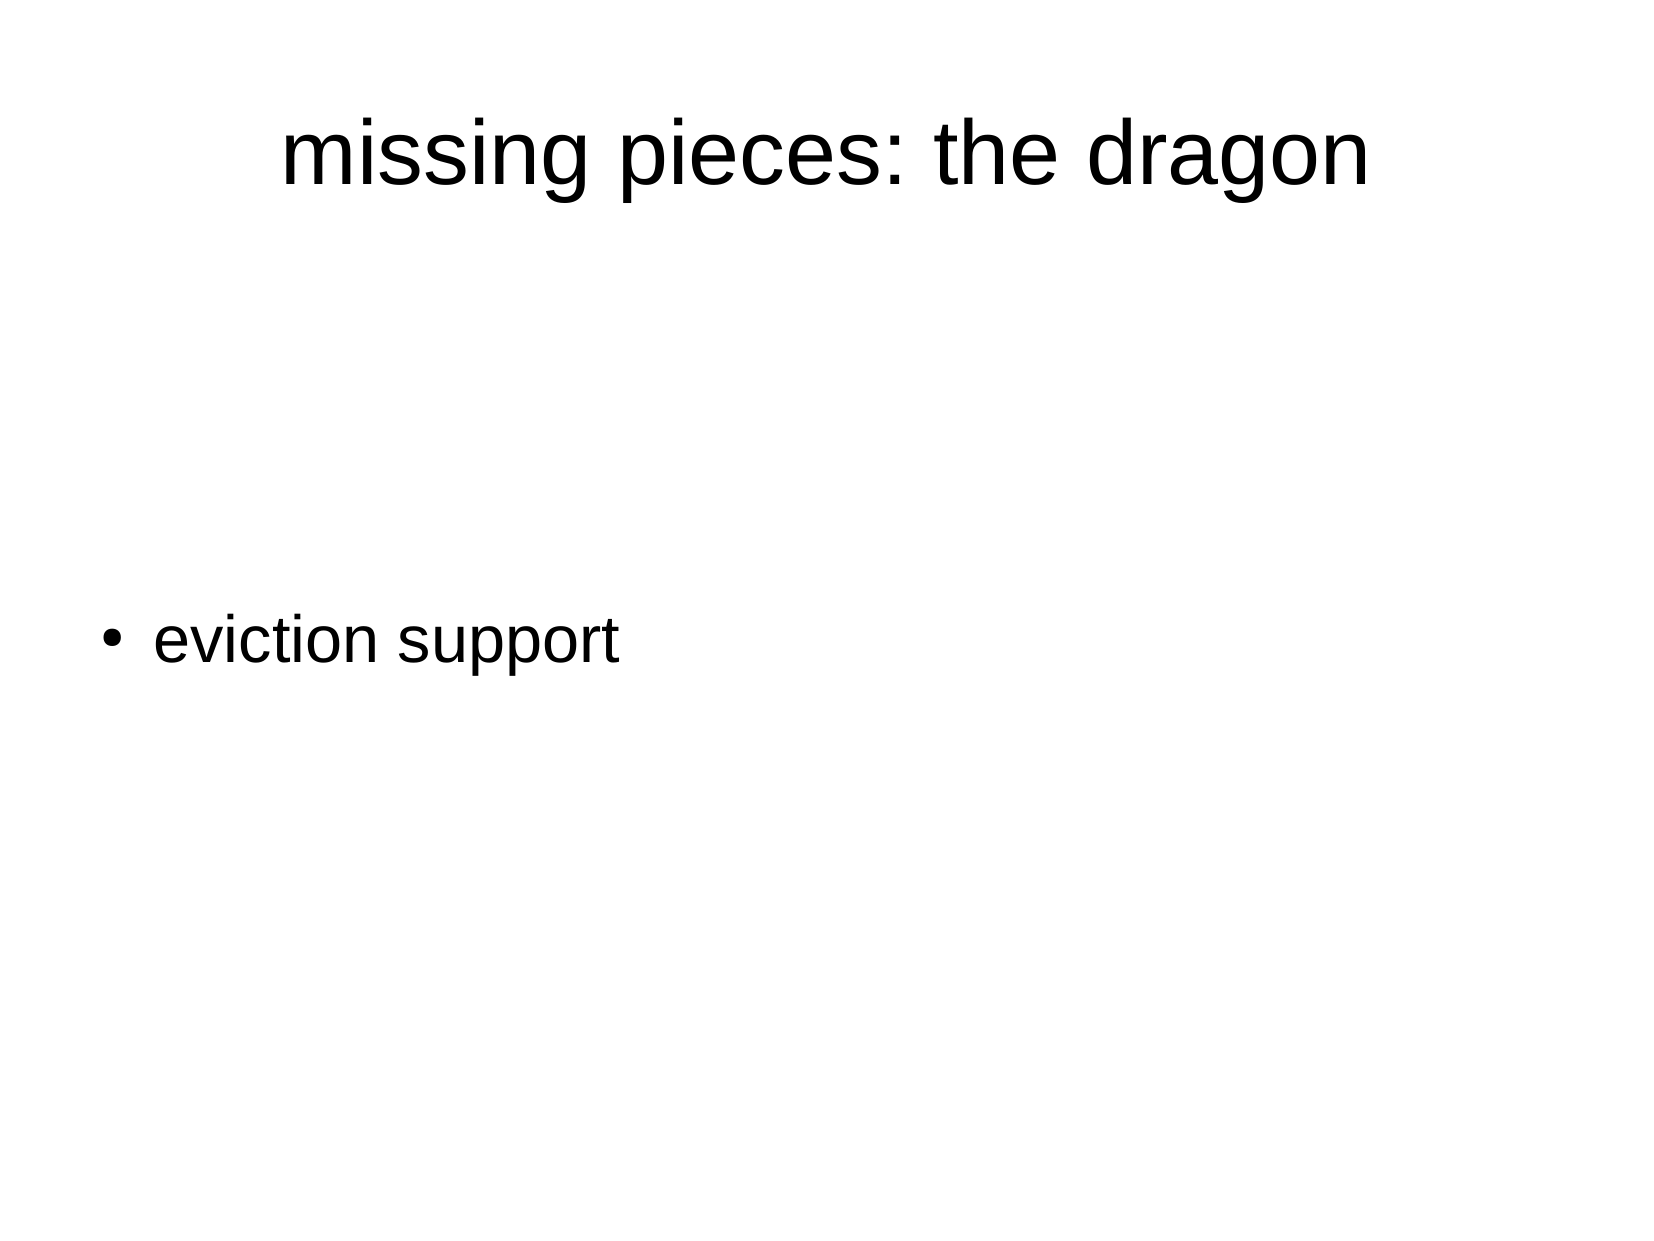

# missing pieces: the dragon
eviction support